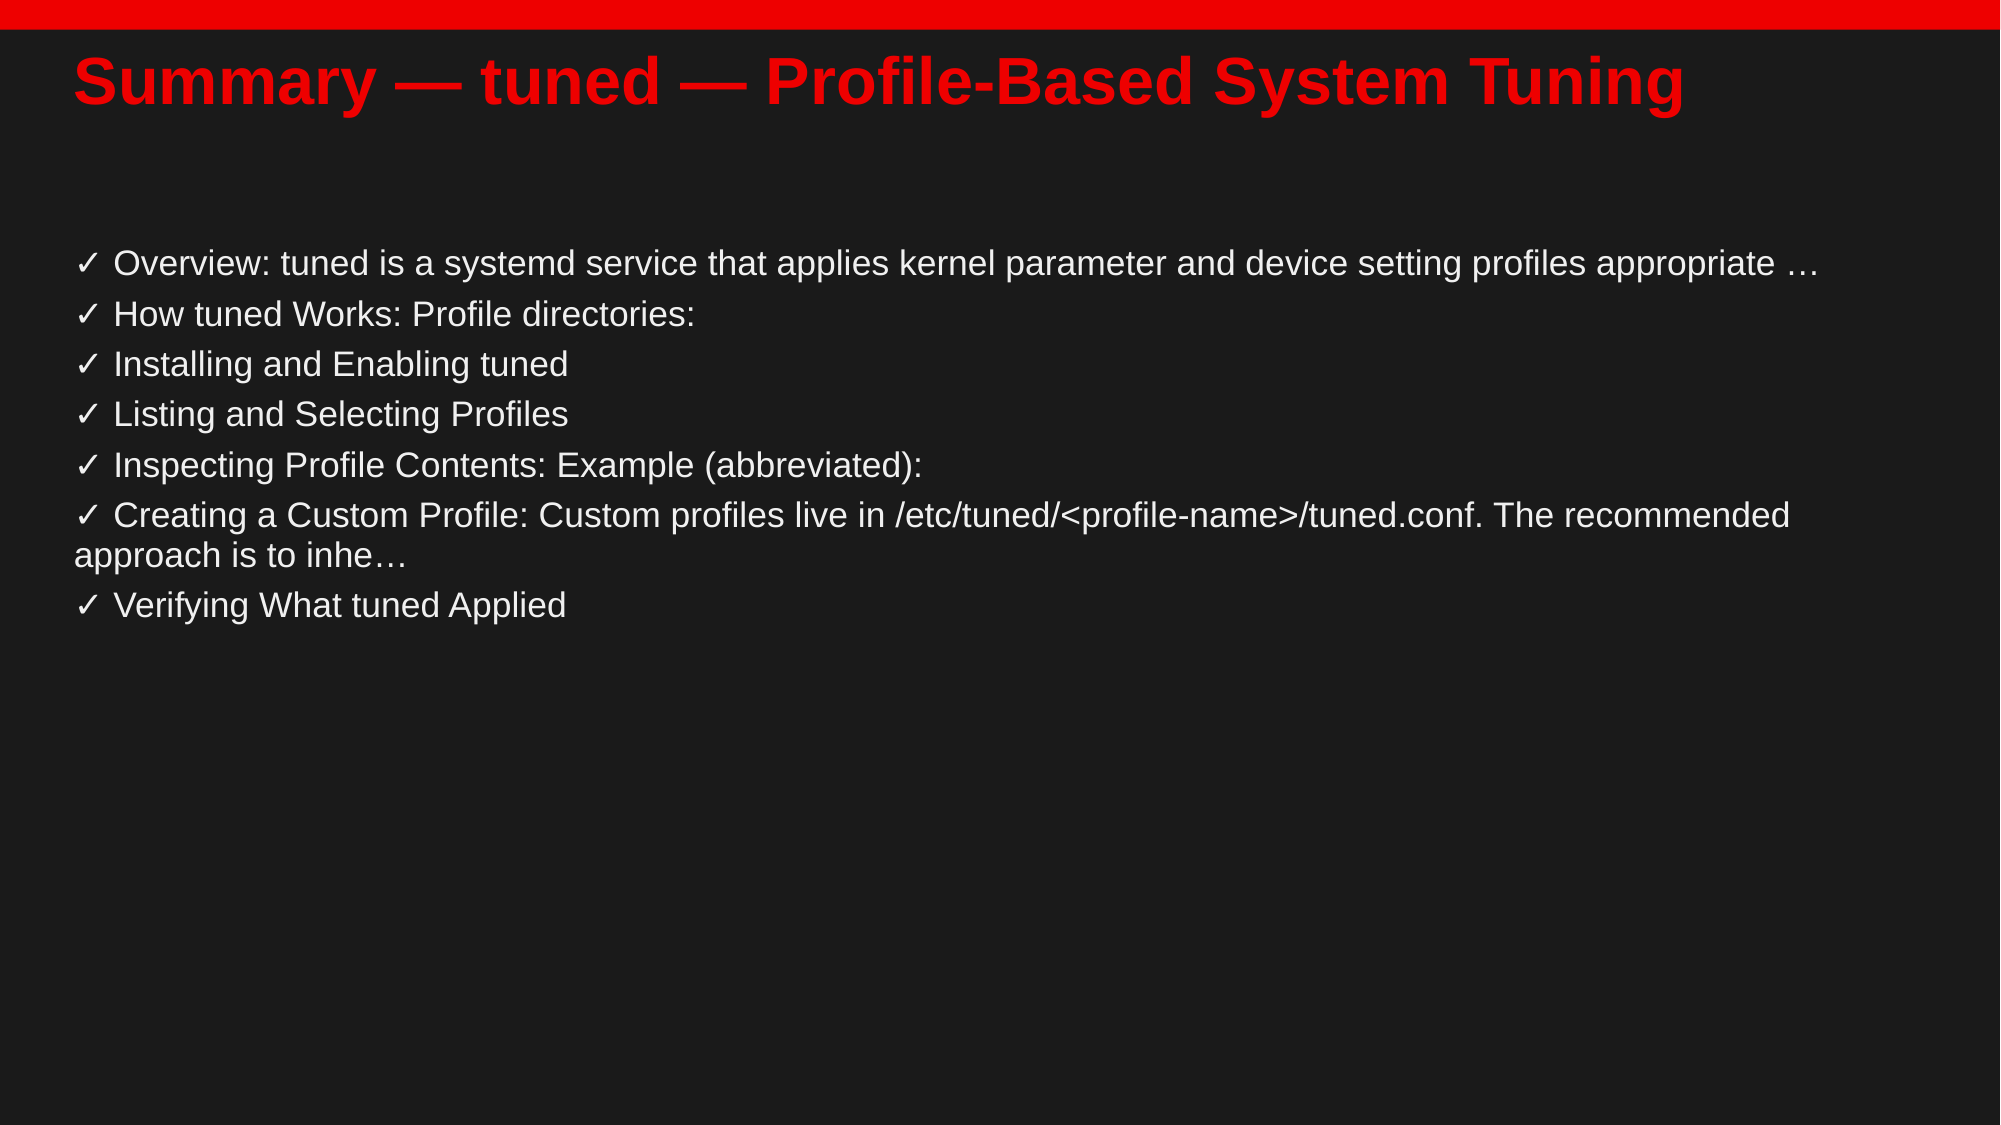

Summary — tuned — Profile-Based System Tuning
✓ Overview: tuned is a systemd service that applies kernel parameter and device setting profiles appropriate …
✓ How tuned Works: Profile directories:
✓ Installing and Enabling tuned
✓ Listing and Selecting Profiles
✓ Inspecting Profile Contents: Example (abbreviated):
✓ Creating a Custom Profile: Custom profiles live in /etc/tuned/<profile-name>/tuned.conf. The recommended approach is to inhe…
✓ Verifying What tuned Applied